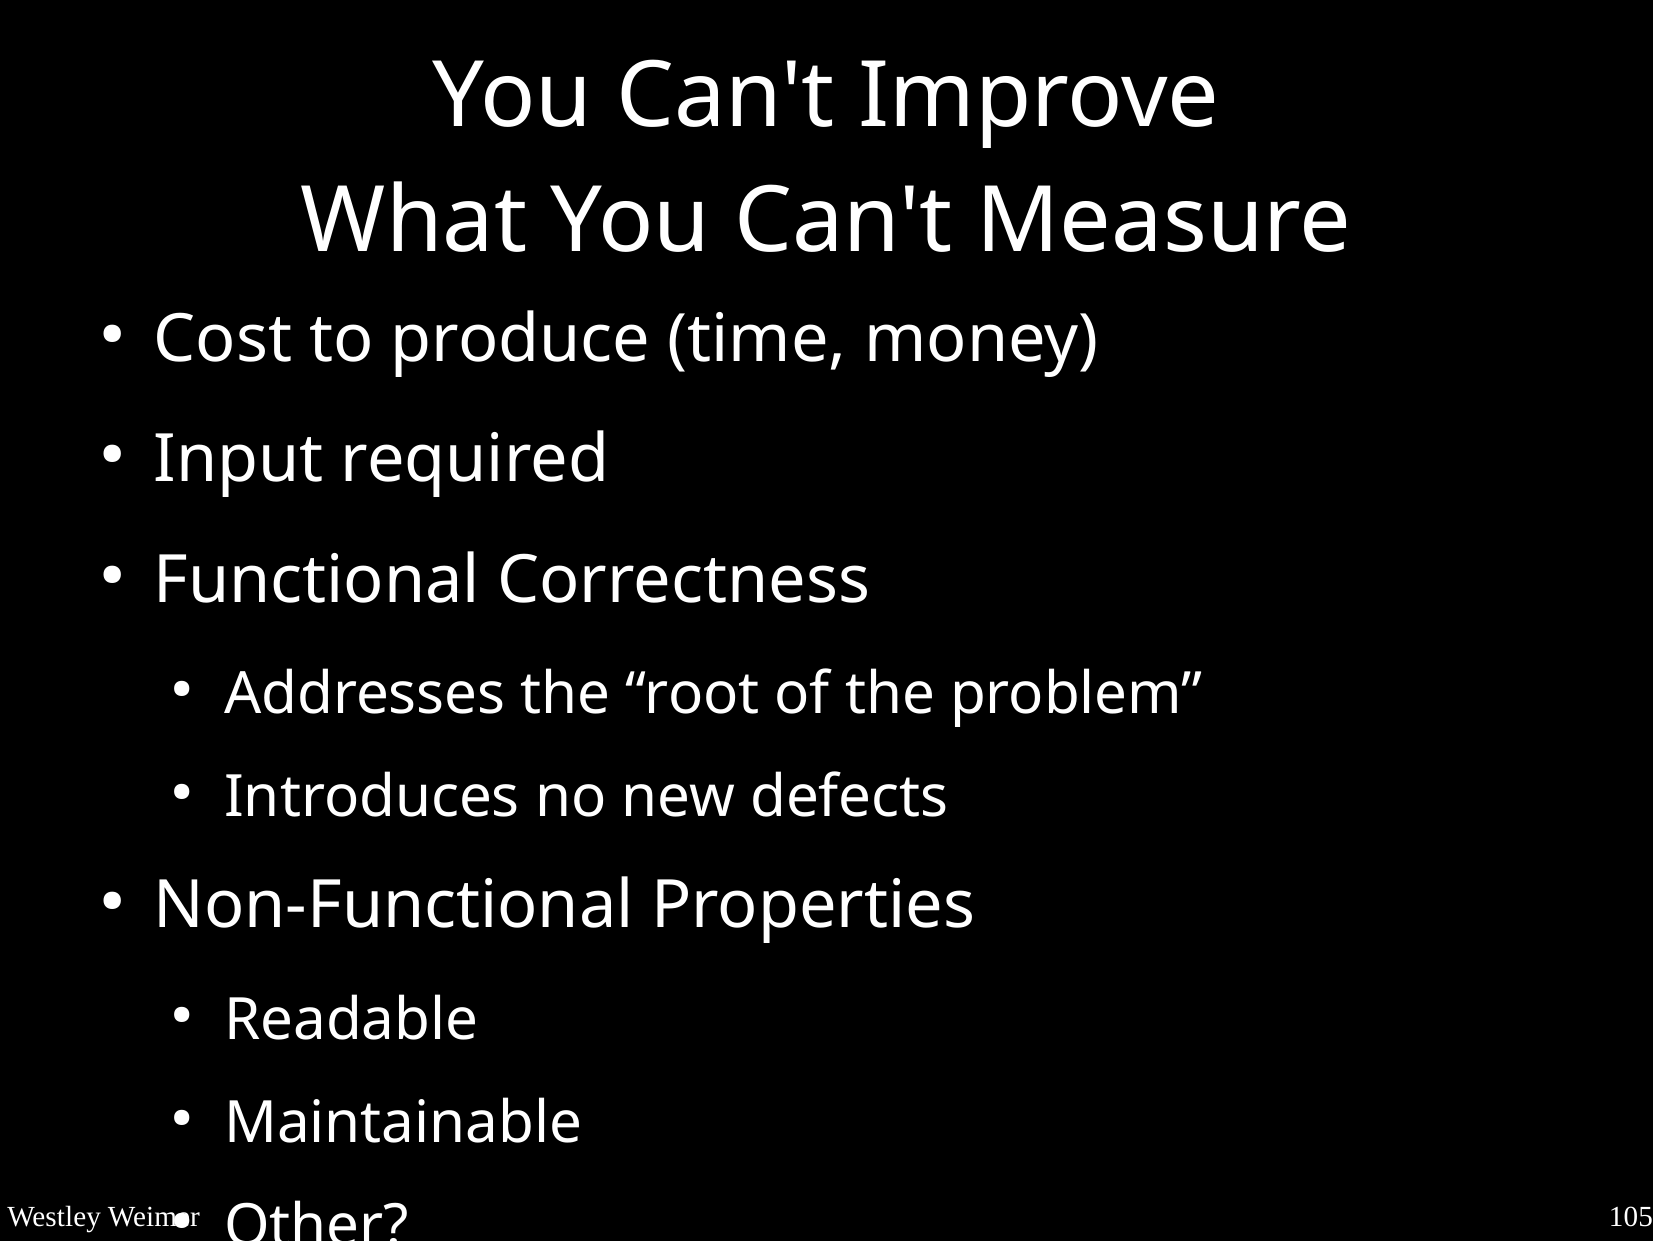

# You Can't Improve What You Can't Measure
Cost to produce (time, money)
Input required
Functional Correctness
Addresses the “root of the problem”
Introduces no new defects
Non-Functional Properties
Readable
Maintainable
Other?
105